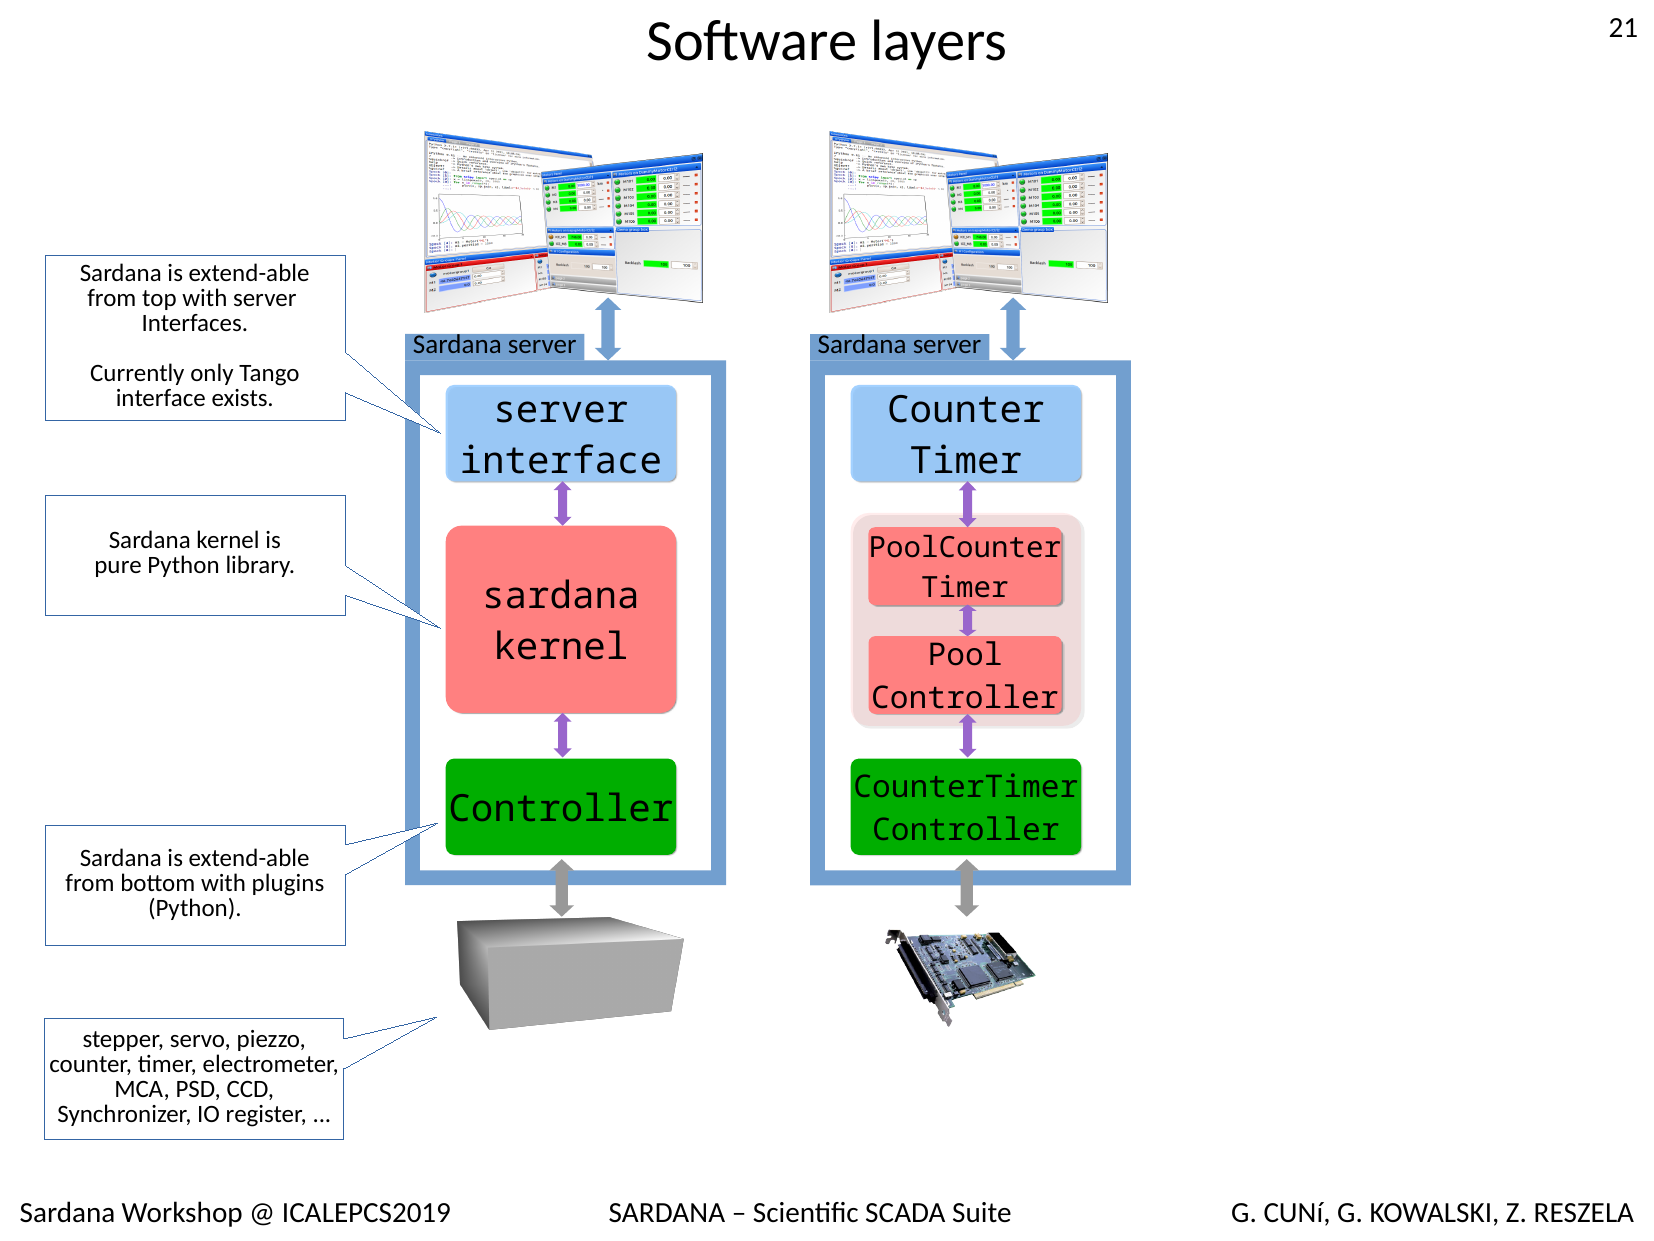

# Software layers
21
Sardana is extend-able
from top with server
Interfaces.
Currently only Tango
interface exists.
Sardana server
Sardana server
server
interface
Counter
Timer
Sardana kernel is
pure Python library.
sardana
kernel
PoolCounter
Timer
Pool
Controller
Controller
CounterTimer
Controller
Sardana is extend-able
from bottom with plugins
(Python).
stepper, servo, piezzo,
counter, timer, electrometer,
MCA, PSD, CCD,
Synchronizer, IO register, ...